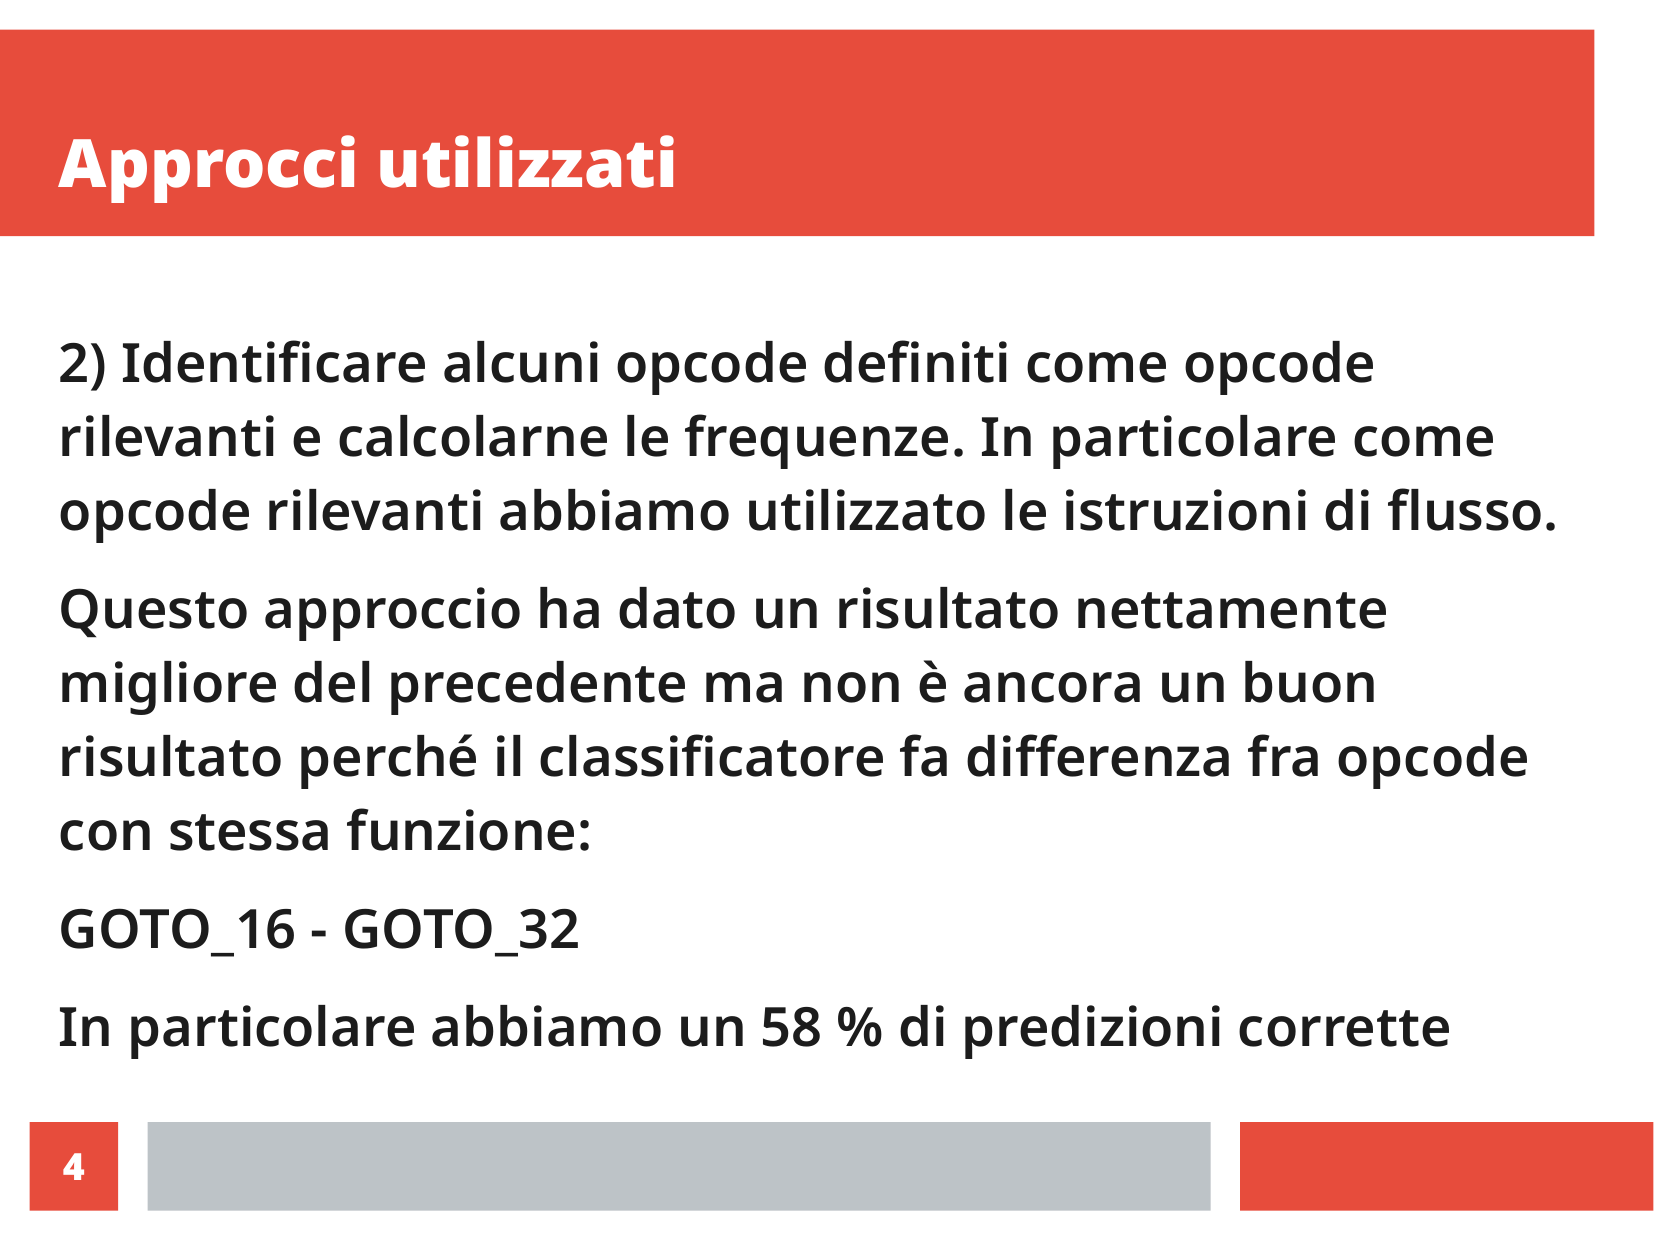

# Approcci utilizzati
2) Identificare alcuni opcode definiti come opcode rilevanti e calcolarne le frequenze. In particolare come opcode rilevanti abbiamo utilizzato le istruzioni di flusso.
Questo approccio ha dato un risultato nettamente migliore del precedente ma non è ancora un buon risultato perché il classificatore fa differenza fra opcode con stessa funzione:
GOTO_16 - GOTO_32
In particolare abbiamo un 58 % di predizioni corrette
4